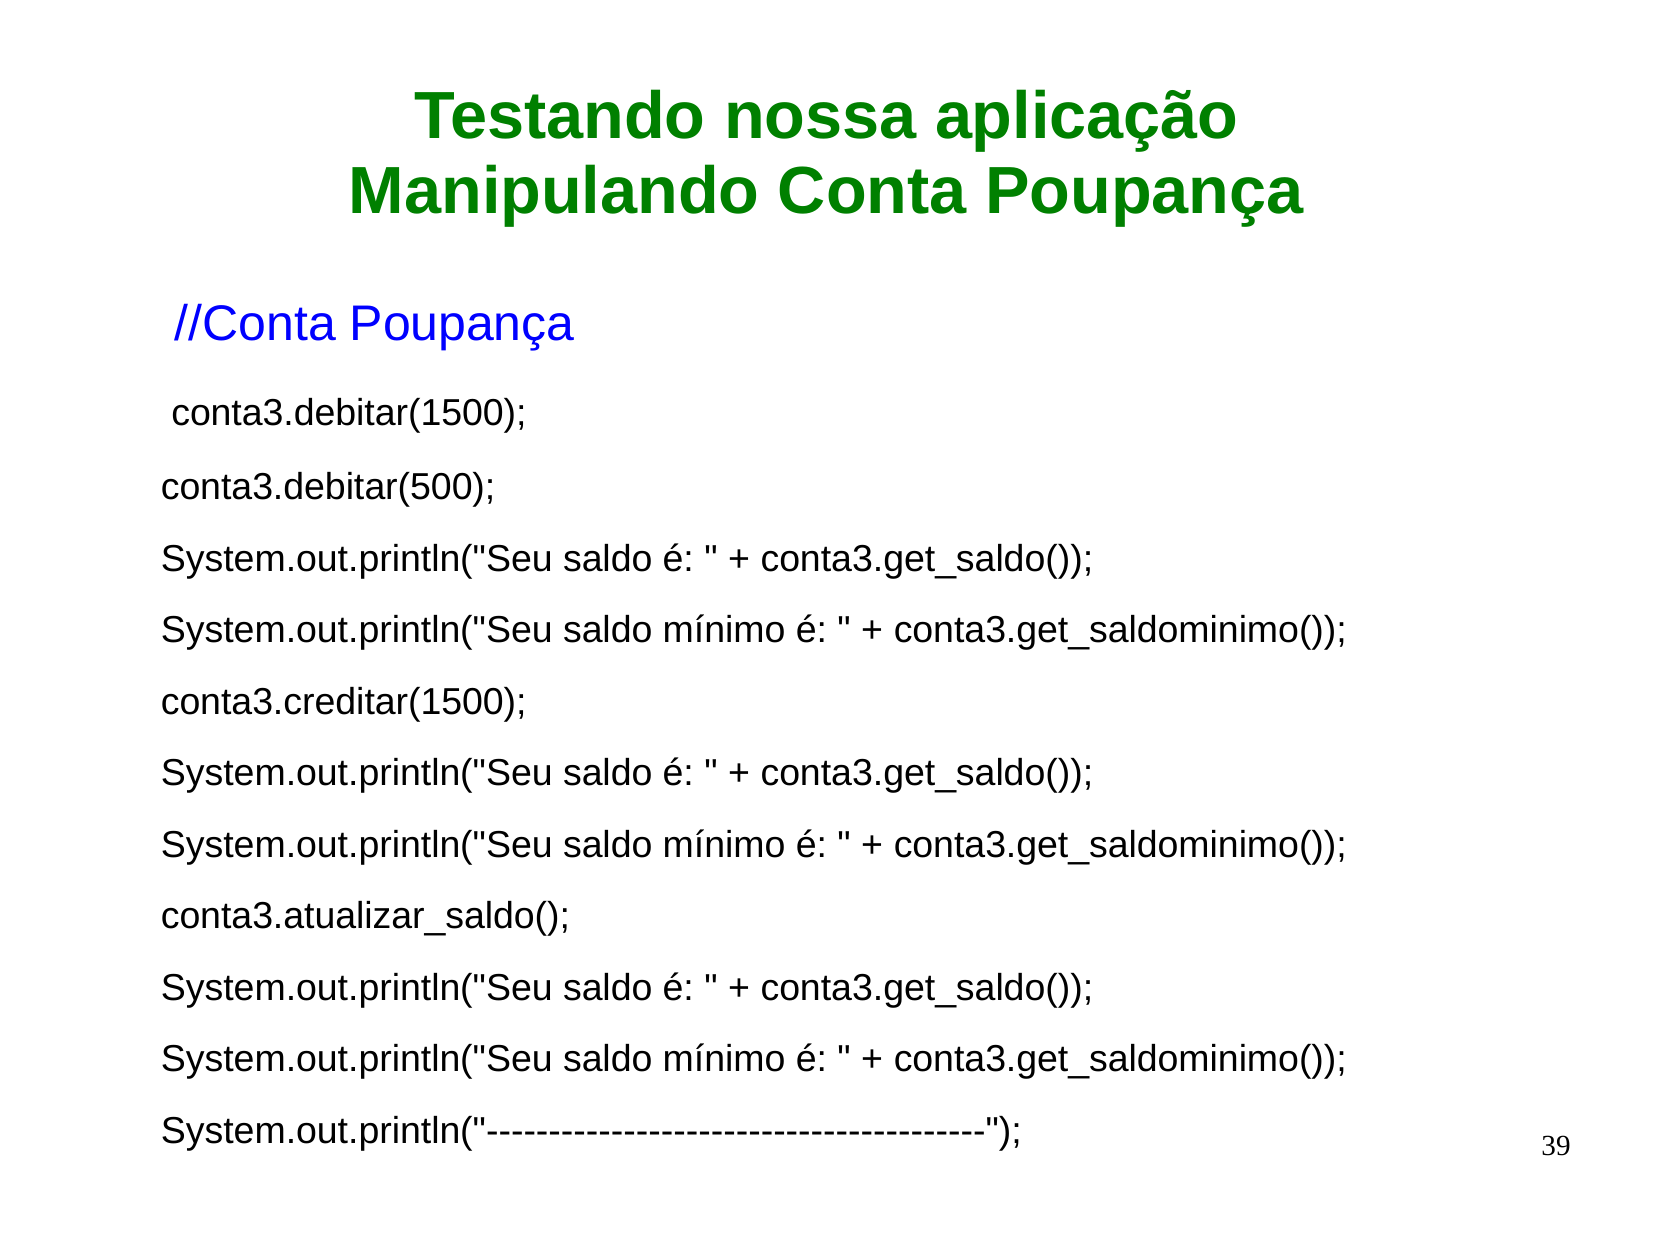

# Testando nossa aplicação Manipulando Conta Poupança
 //Conta Poupança
 conta3.debitar(1500);
 conta3.debitar(500);
 System.out.println("Seu saldo é: " + conta3.get_saldo());
 System.out.println("Seu saldo mínimo é: " + conta3.get_saldominimo());
 conta3.creditar(1500);
 System.out.println("Seu saldo é: " + conta3.get_saldo());
 System.out.println("Seu saldo mínimo é: " + conta3.get_saldominimo());
 conta3.atualizar_saldo();
 System.out.println("Seu saldo é: " + conta3.get_saldo());
 System.out.println("Seu saldo mínimo é: " + conta3.get_saldominimo());
 System.out.println("----------------------------------------");
39